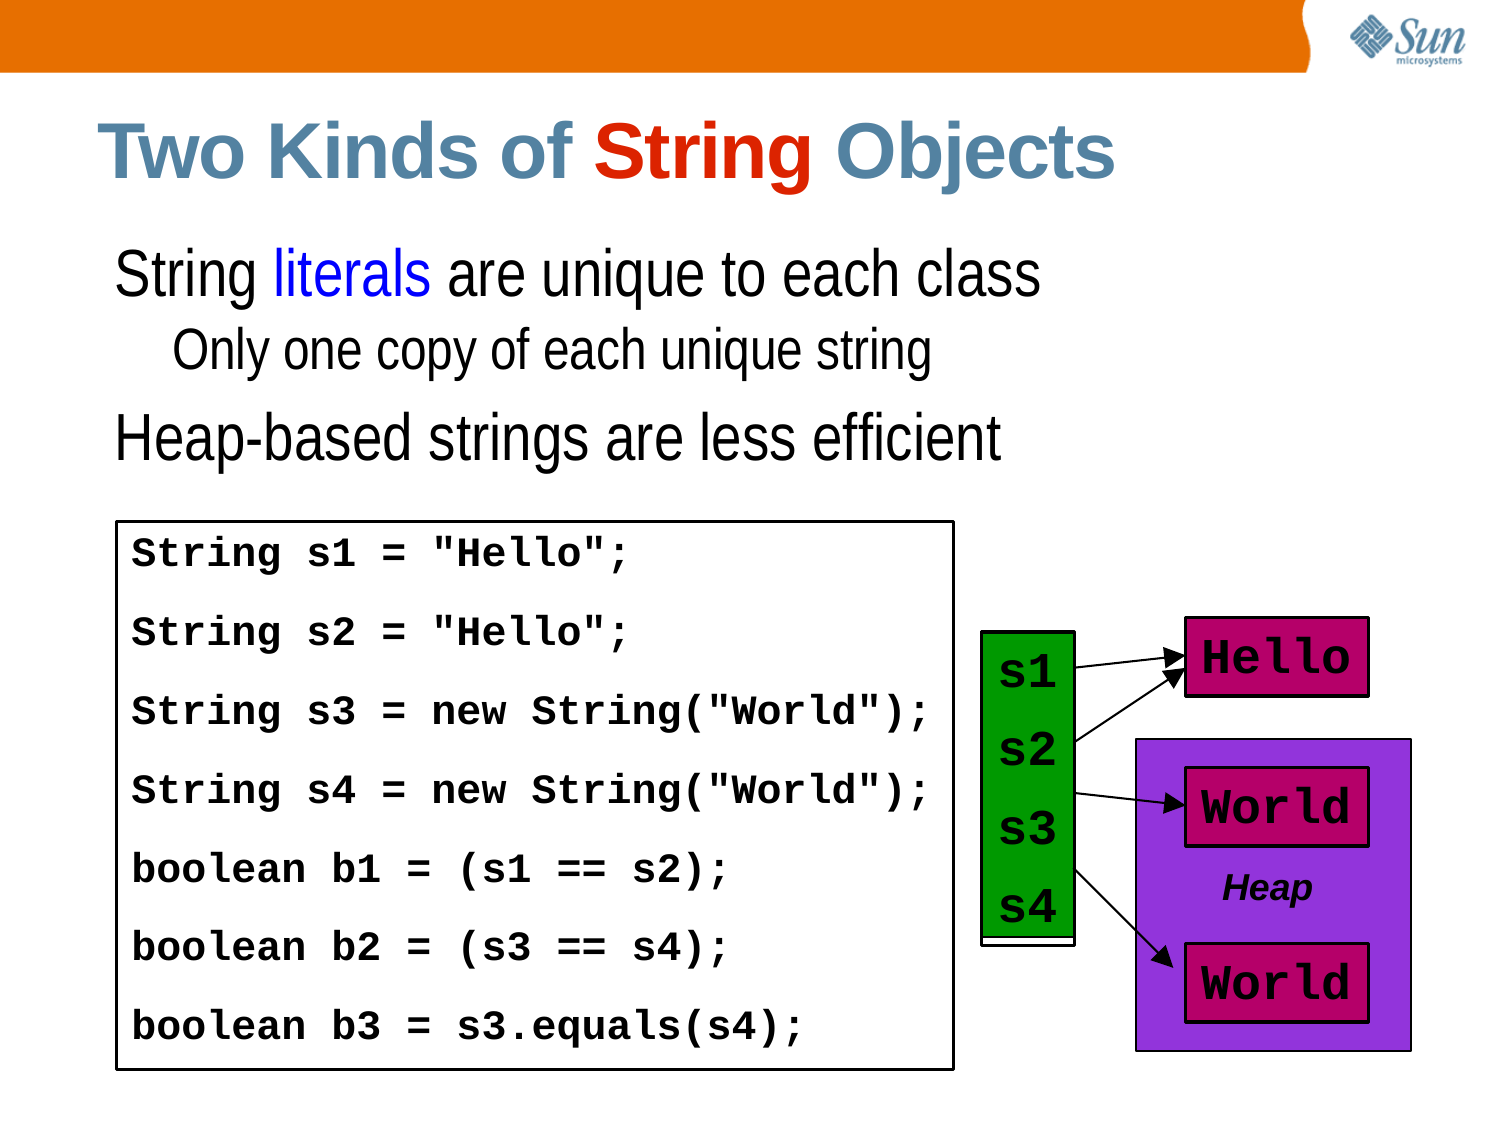

# Two Kinds of String Objects
String literals are unique to each class
Only one copy of each unique string
Heap-based strings are less efficient
String s1 = "Hello";
String s2 = "Hello";
String s3 = new String("World");
String s4 = new String("World");
boolean b1 = (s1 == s2);
boolean b2 = (s3 == s4);
boolean b3 = s3.equals(s4);
Hello
s1
s2
s3
s4
World
Heap
World